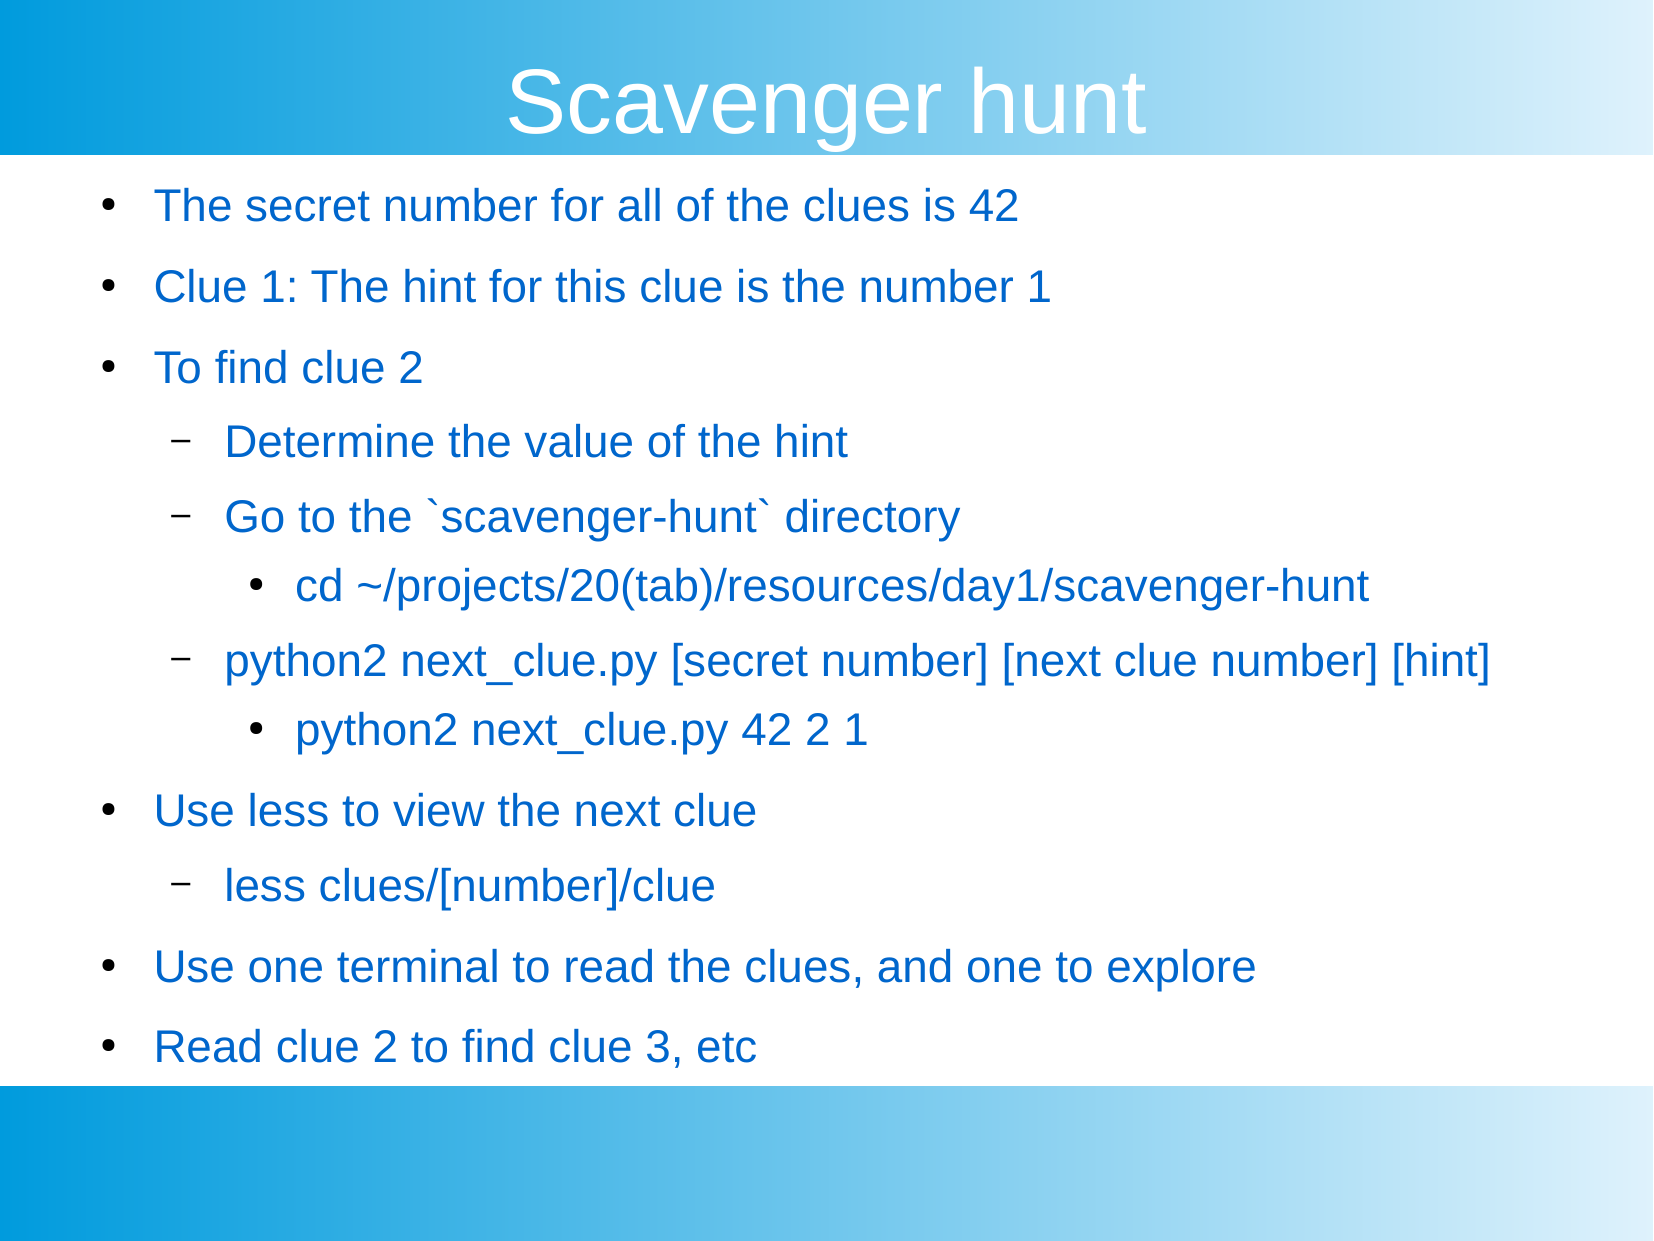

# Scavenger hunt
The secret number for all of the clues is 42
Clue 1: The hint for this clue is the number 1
To find clue 2
Determine the value of the hint
Go to the `scavenger-hunt` directory
cd ~/projects/20(tab)/resources/day1/scavenger-hunt
python2 next_clue.py [secret number] [next clue number] [hint]
python2 next_clue.py 42 2 1
Use less to view the next clue
less clues/[number]/clue
Use one terminal to read the clues, and one to explore
Read clue 2 to find clue 3, etc